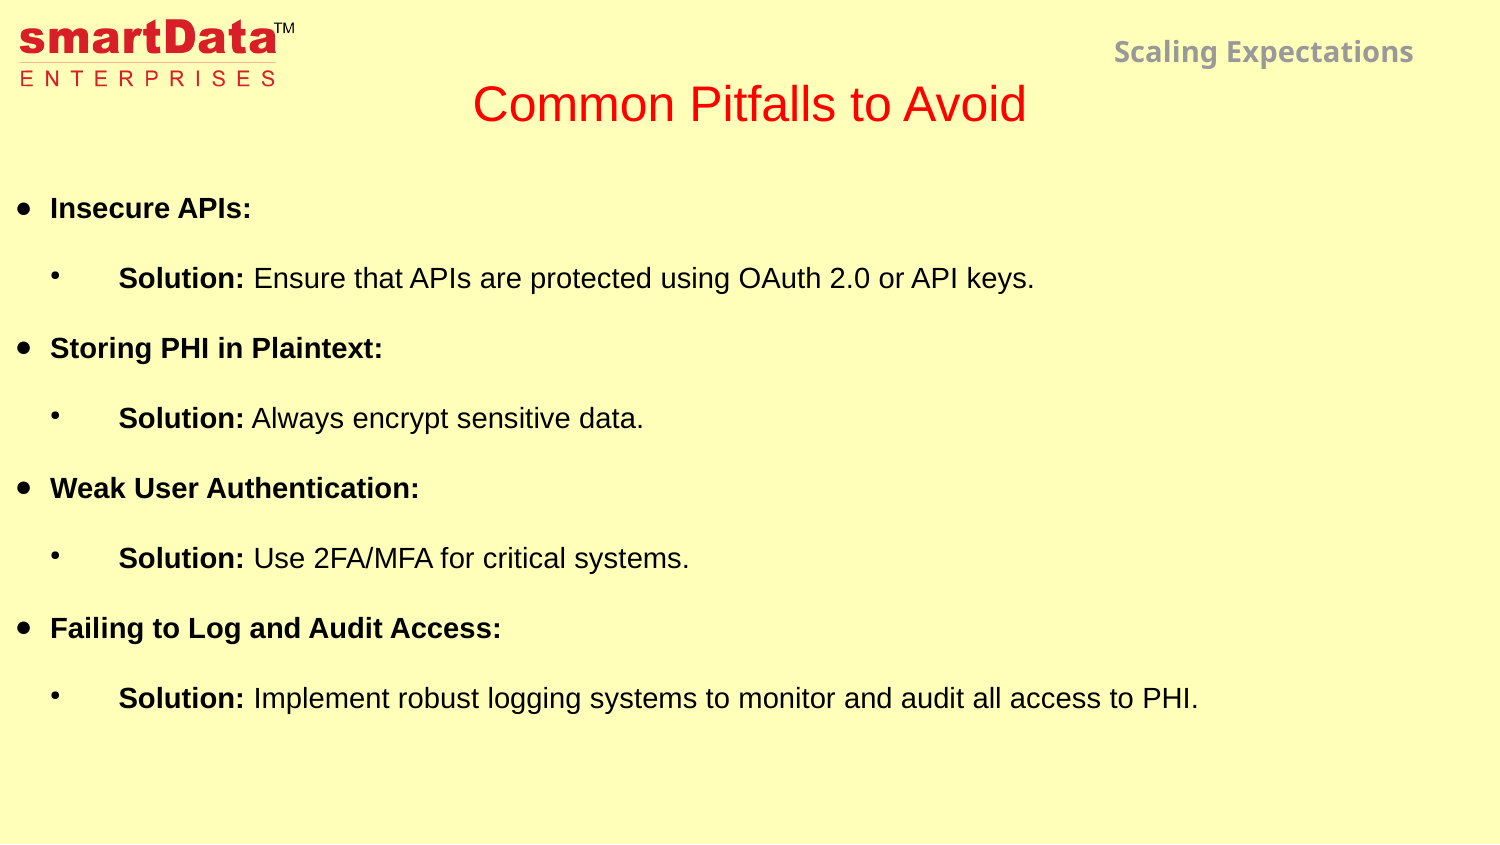

Scaling Expectations
# Common Pitfalls to Avoid
Insecure APIs:
 Solution: Ensure that APIs are protected using OAuth 2.0 or API keys.
Storing PHI in Plaintext:
 Solution: Always encrypt sensitive data.
Weak User Authentication:
 Solution: Use 2FA/MFA for critical systems.
Failing to Log and Audit Access:
 Solution: Implement robust logging systems to monitor and audit all access to PHI.